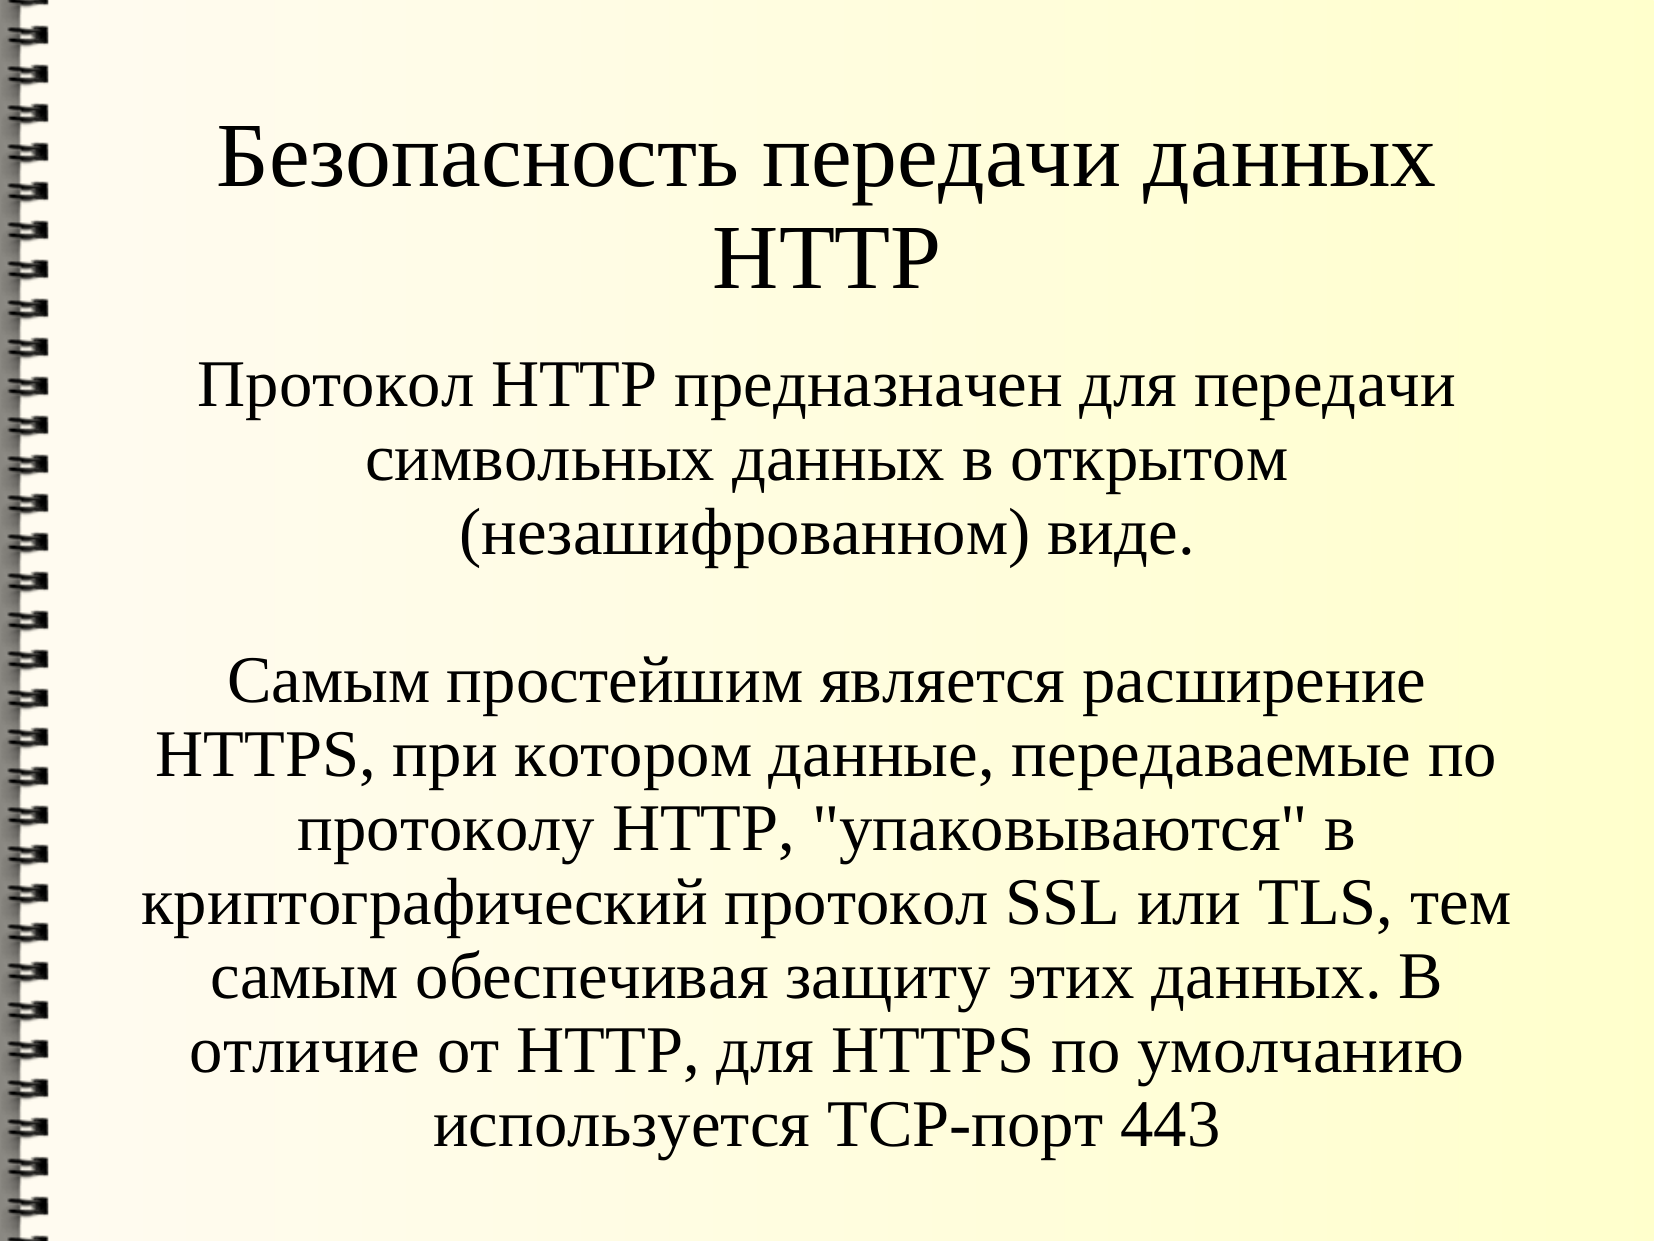

# Безопасность передачи данных HTTP
Протокол HTTP предназначен для передачи символьных данных в открытом (незашифрованном) виде.
Самым простейшим является расширение HTTPS, при котором данные, передаваемые по протоколу HTTP, "упаковываются" в криптографический протокол SSL или TLS, тем самым обеспечивая защиту этих данных. В отличие от HTTP, для HTTPS по умолчанию используется TCP-порт 443